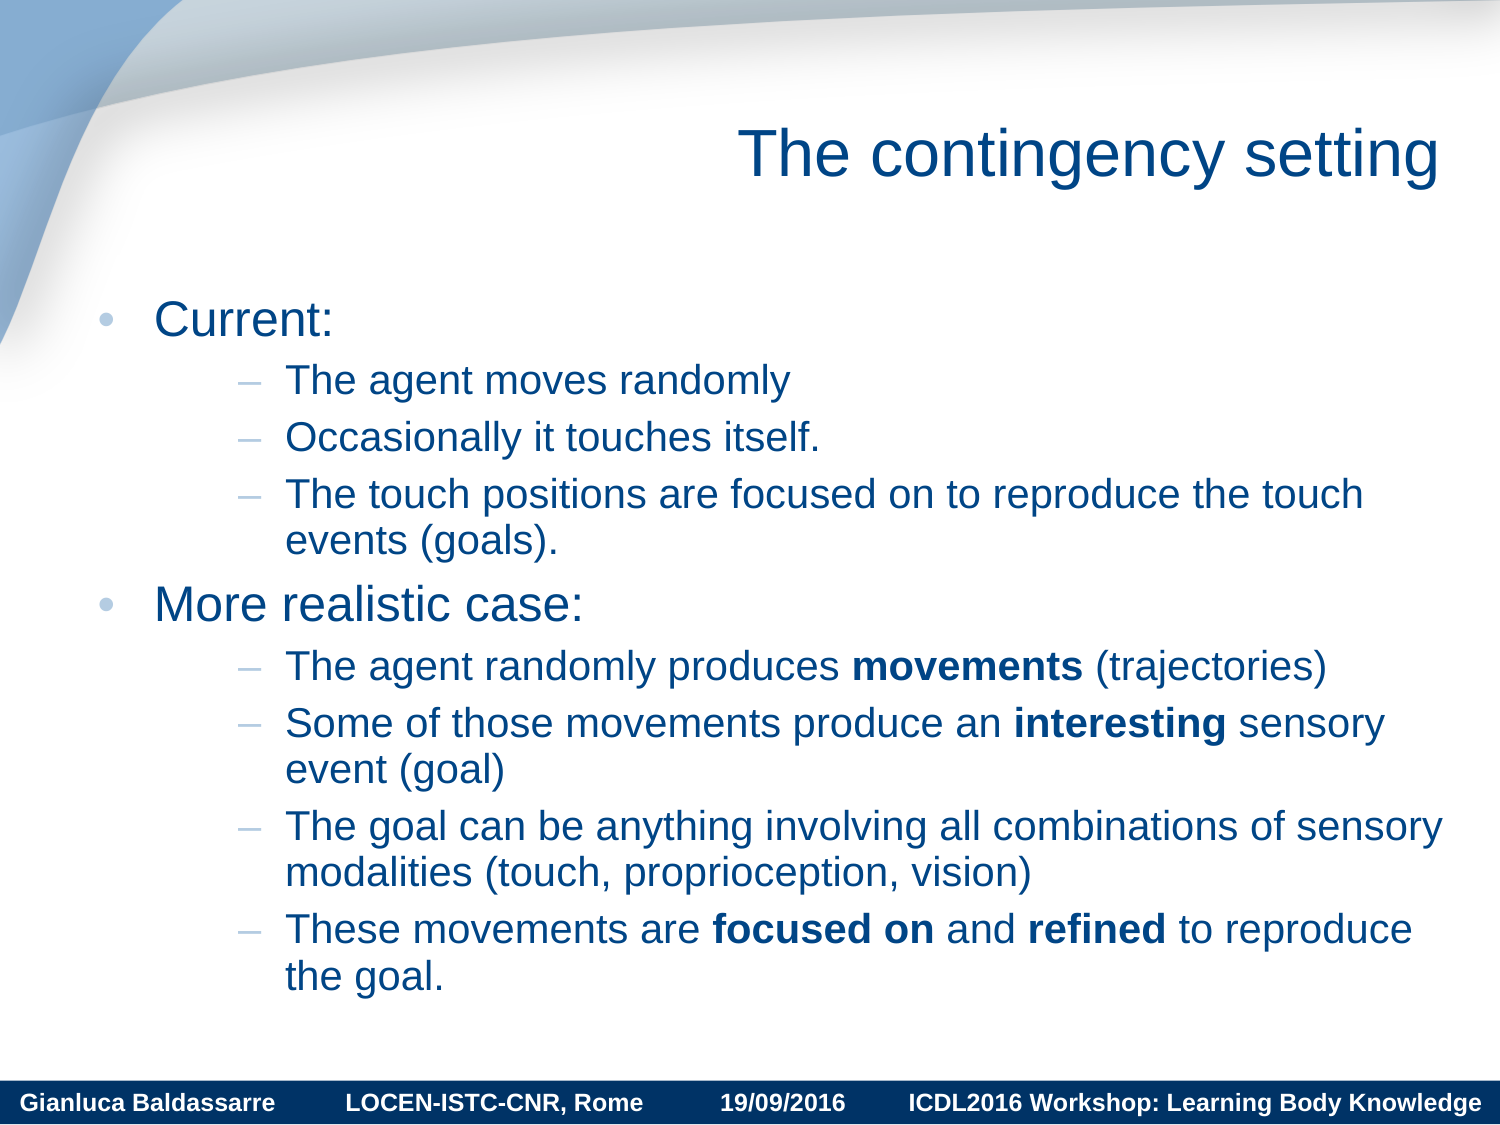

# The contingency setting
Current:
The agent moves randomly
Occasionally it touches itself.
The touch positions are focused on to reproduce the touch events (goals).
More realistic case:
The agent randomly produces movements (trajectories)
Some of those movements produce an interesting sensory event (goal)
The goal can be anything involving all combinations of sensory modalities (touch, proprioception, vision)
These movements are focused on and refined to reproduce the goal.